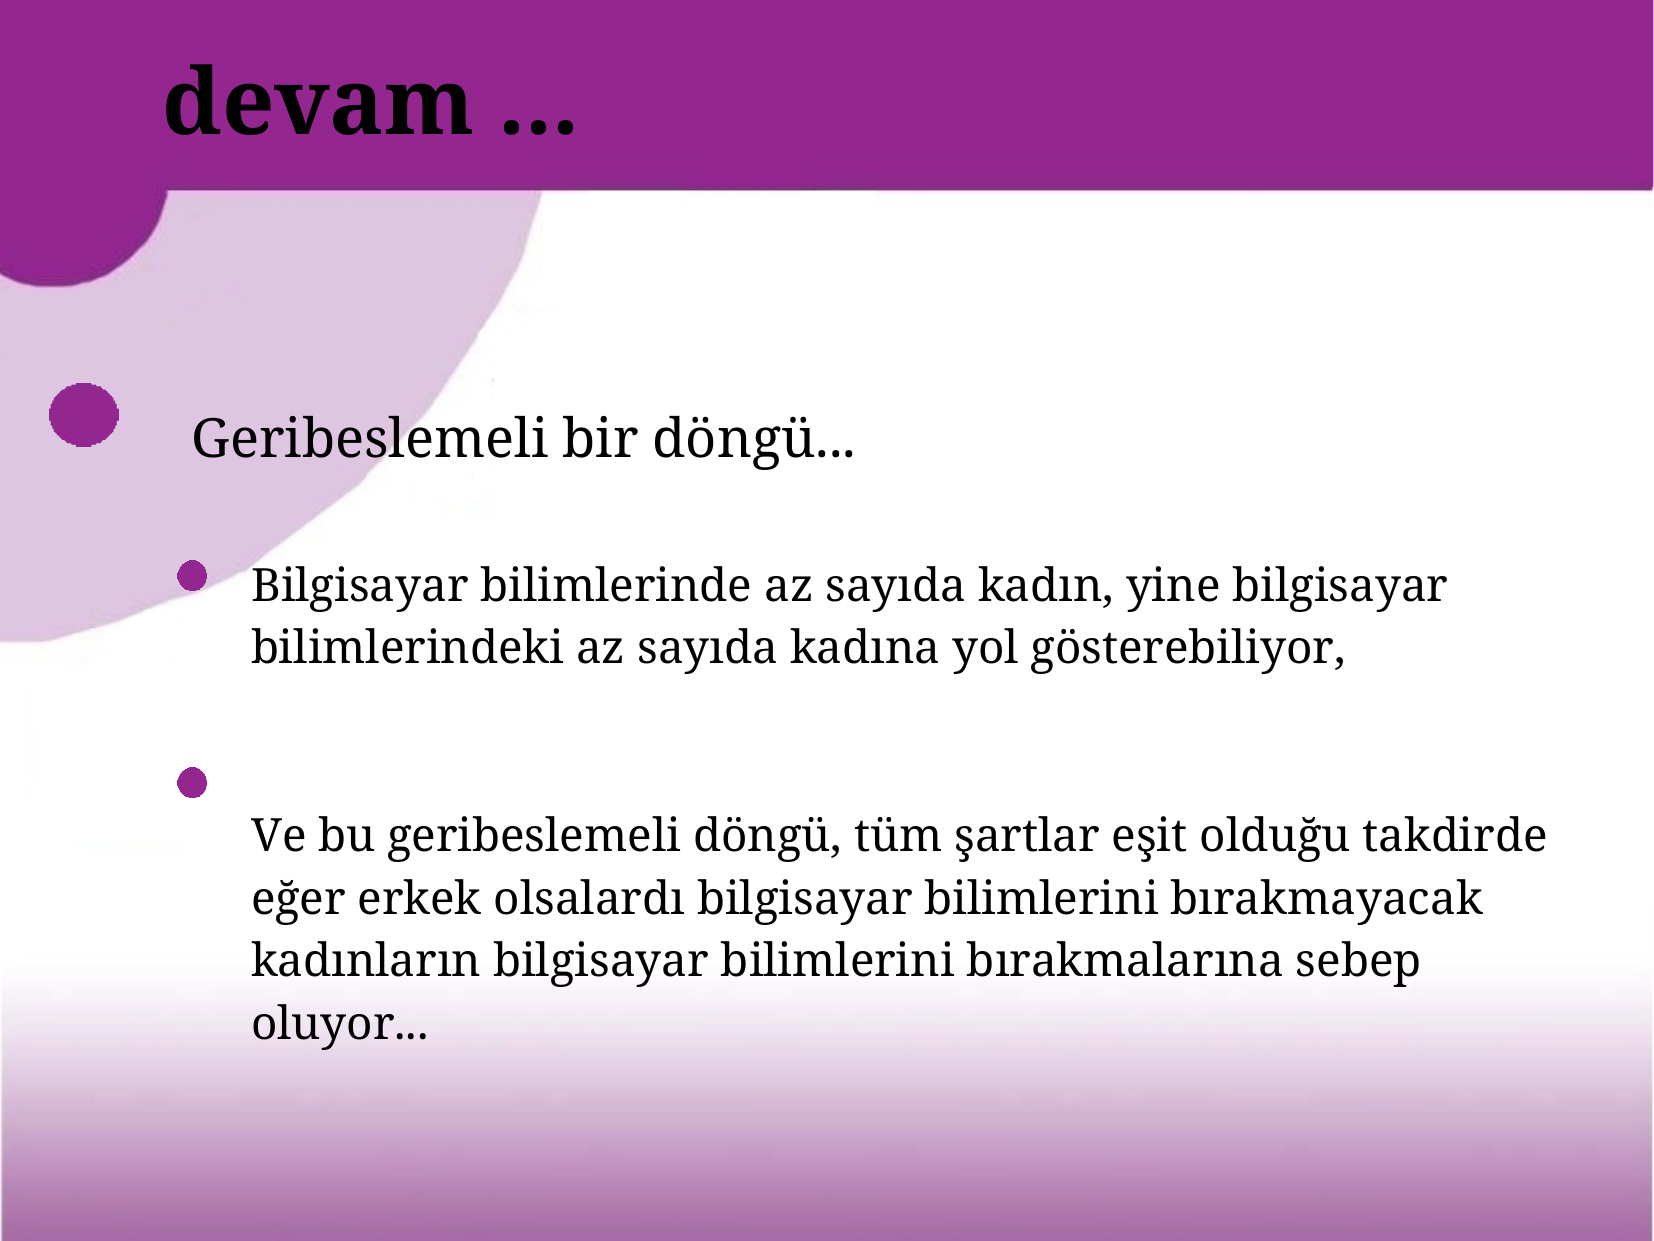

devam ...
Geribeslemeli bir döngü...
Bilgisayar bilimlerinde az sayıda kadın, yine bilgisayar bilimlerindeki az sayıda kadına yol gösterebiliyor,
Ve bu geribeslemeli döngü, tüm şartlar eşit olduğu takdirde eğer erkek olsalardı bilgisayar bilimlerini bırakmayacak kadınların bilgisayar bilimlerini bırakmalarına sebep oluyor...